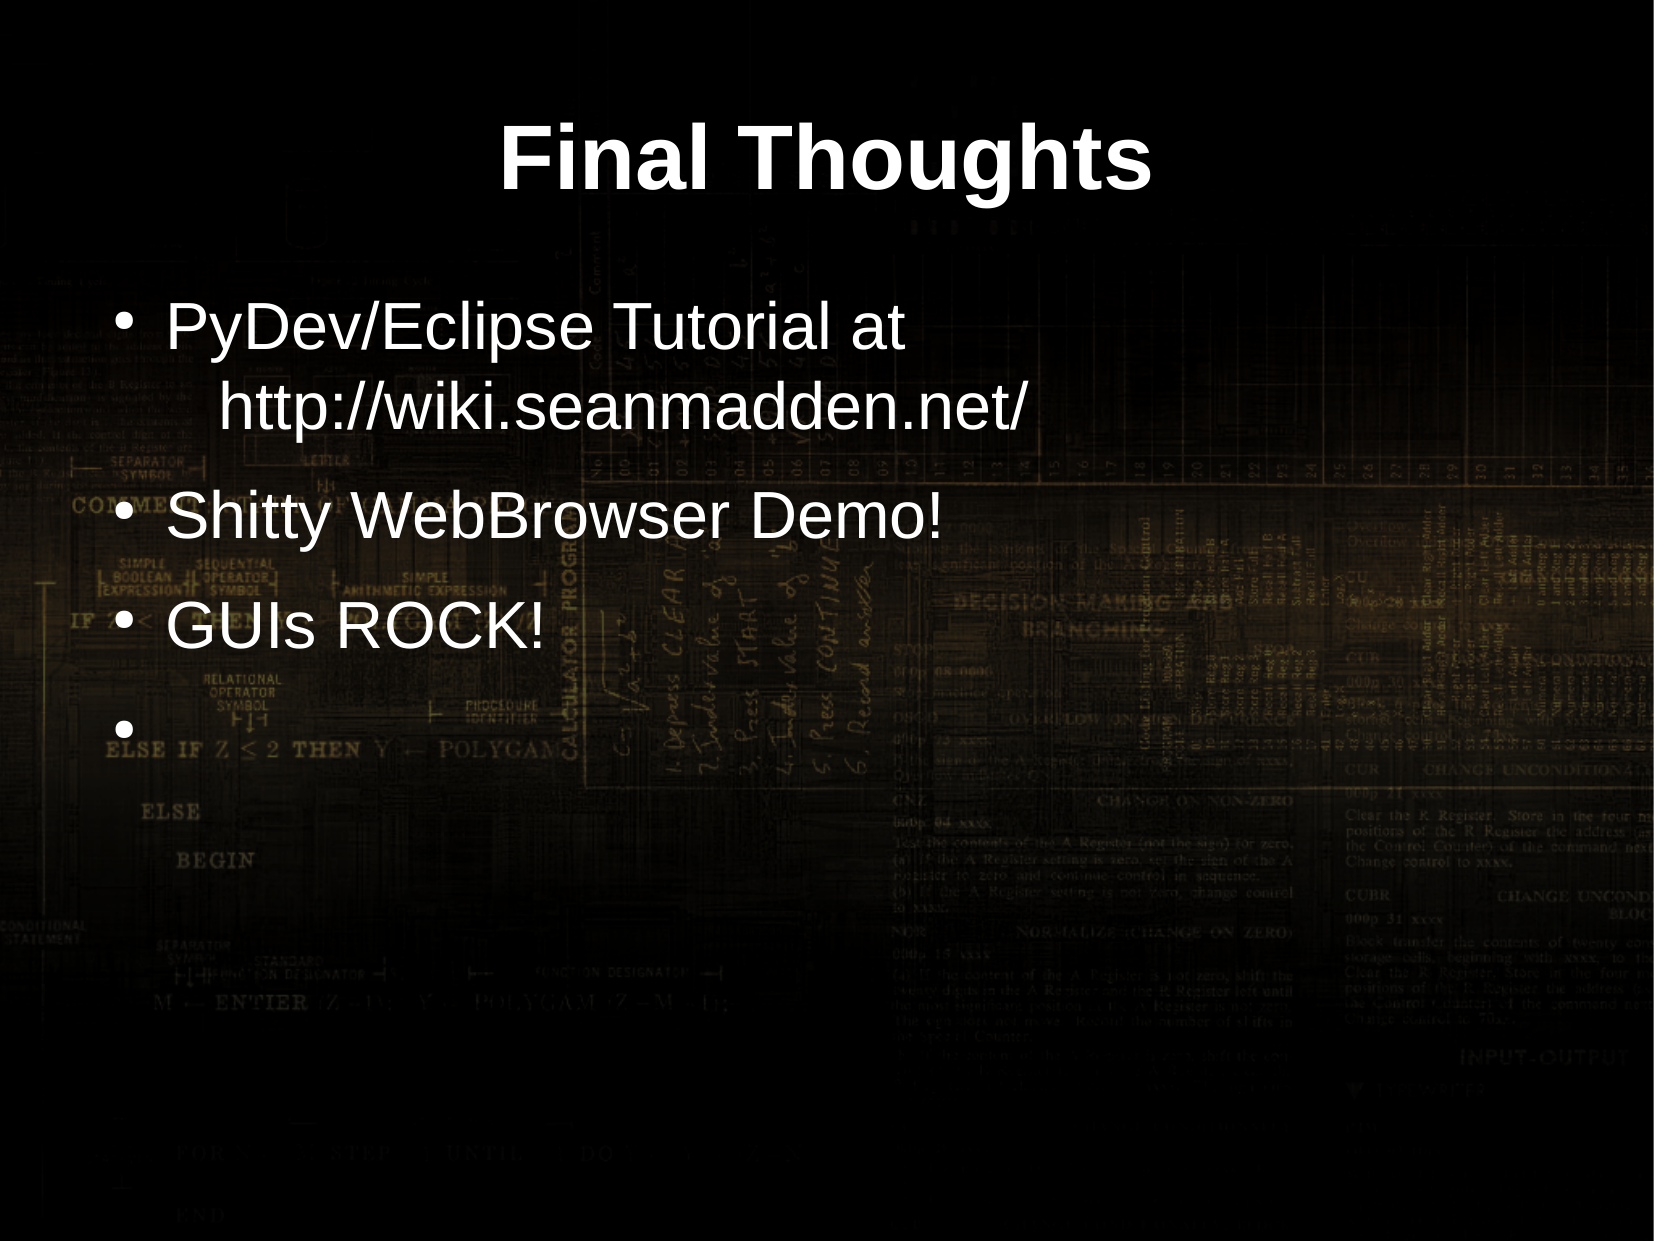

# Final Thoughts
PyDev/Eclipse Tutorial at http://wiki.seanmadden.net/
Shitty WebBrowser Demo!
GUIs ROCK!